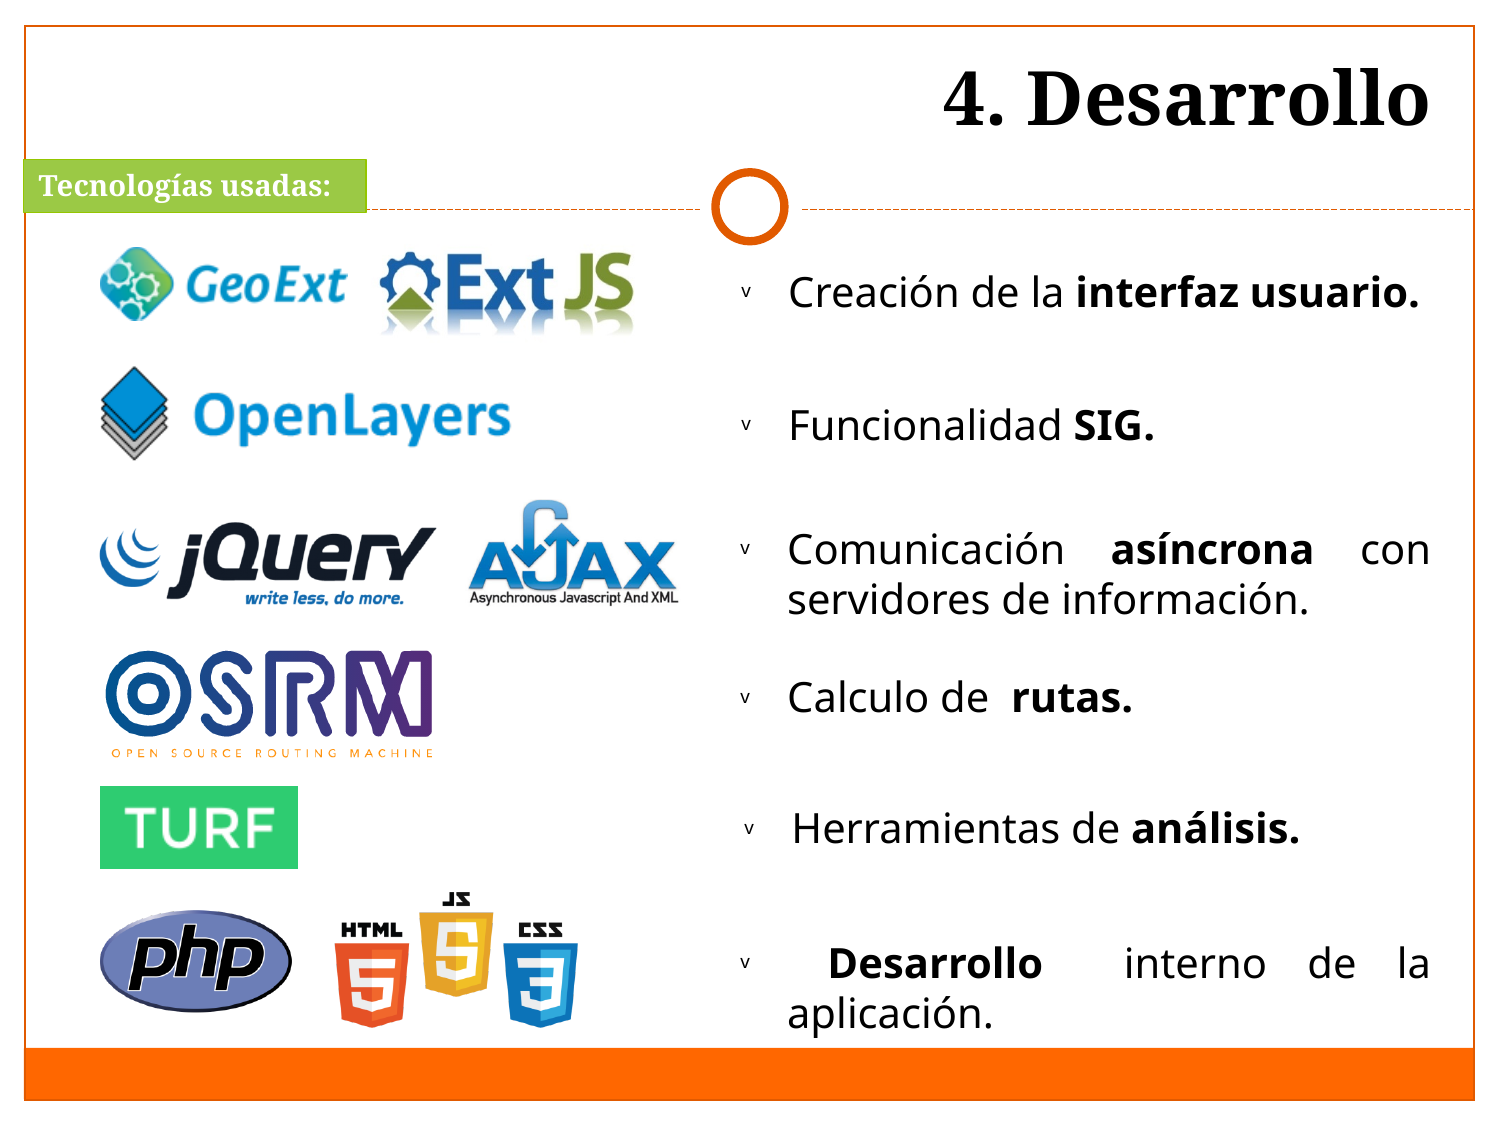

4. Desarrollo
Tecnologías usadas:
Creación de la interfaz usuario.
Funcionalidad SIG.
Comunicación asíncrona con servidores de información.
Calculo de rutas.
Herramientas de análisis.
 Desarrollo interno de la aplicación.